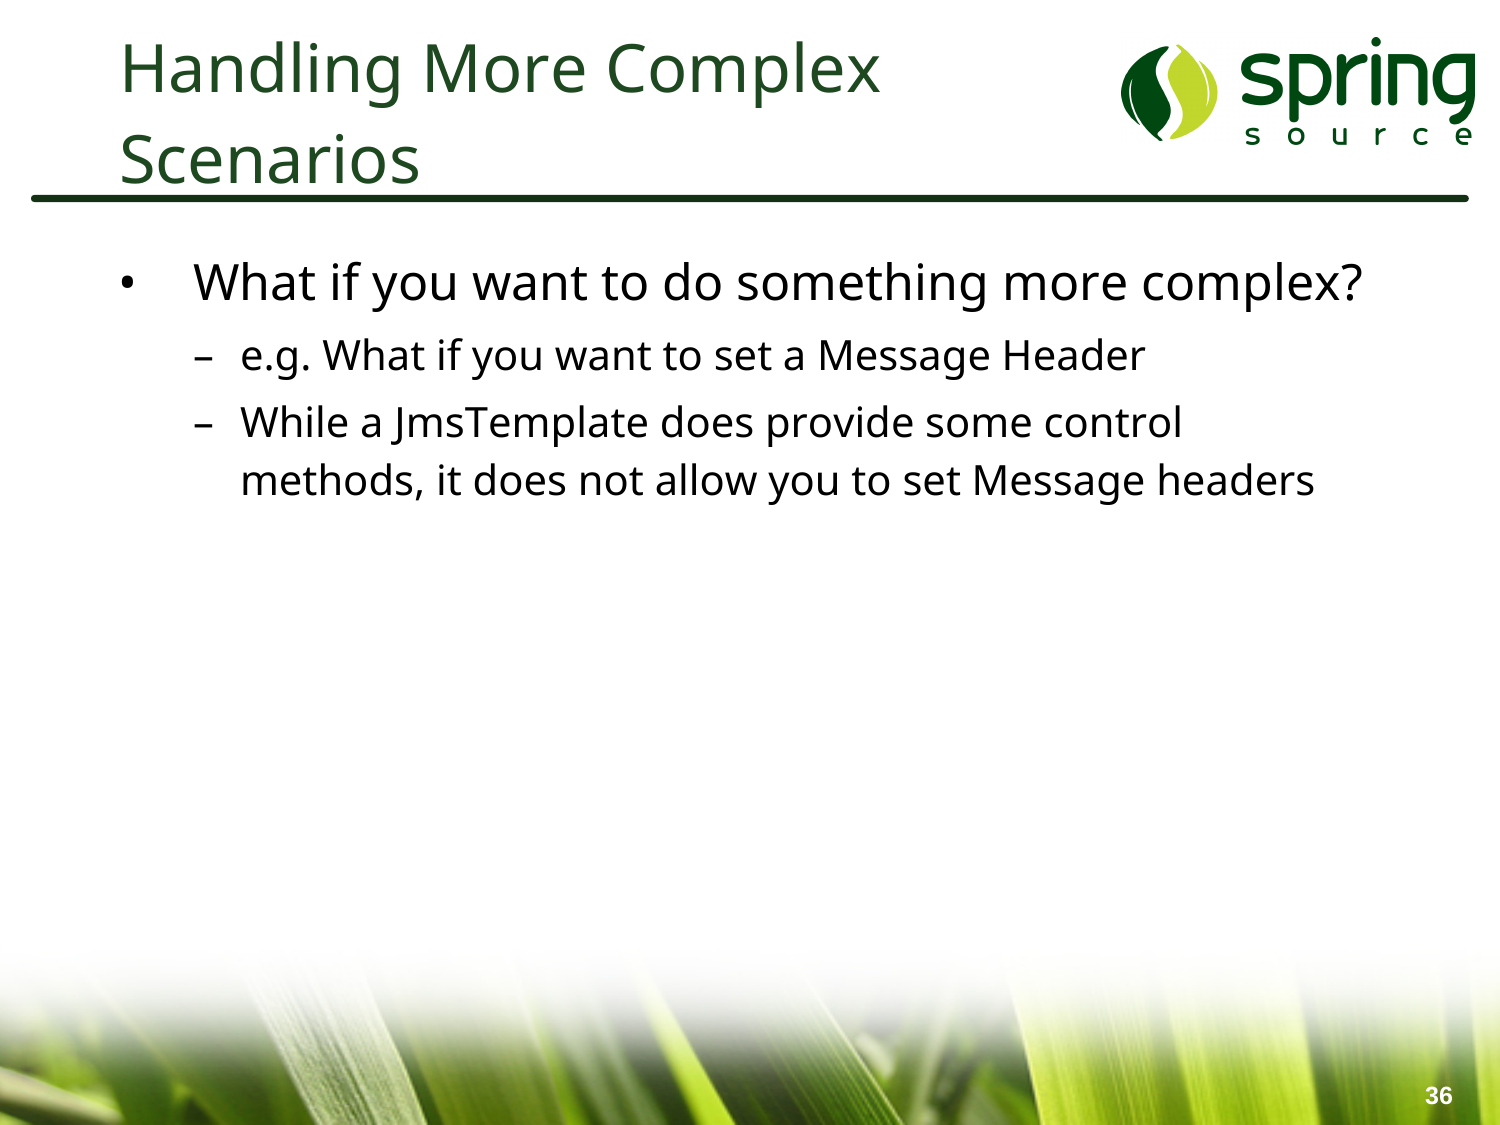

Handling More Complex Scenarios
# What if you want to do something more complex?
e.g. What if you want to set a Message Header
While a JmsTemplate does provide some control methods, it does not allow you to set Message headers